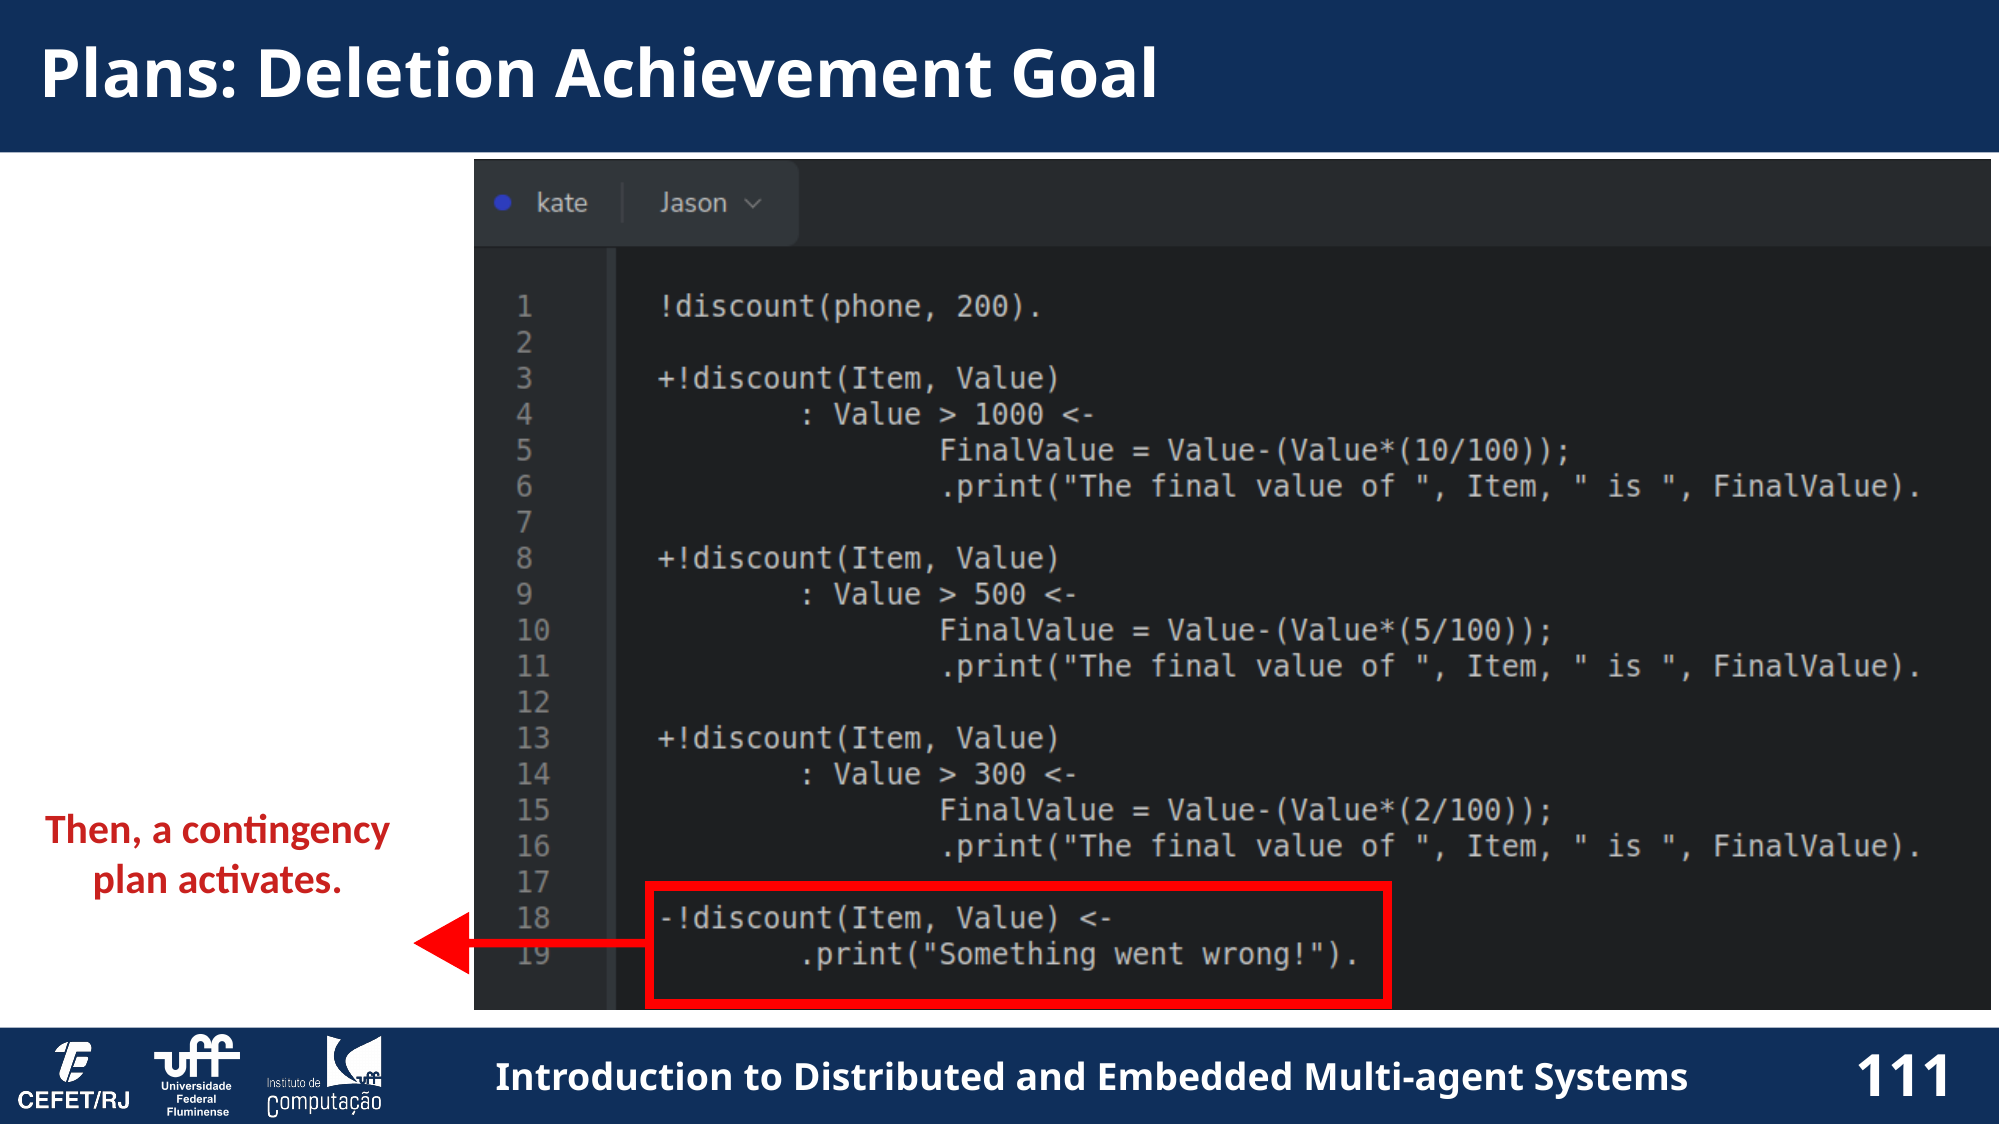

Plans: Deletion Achievement Goal
Then, a contingency plan activates.